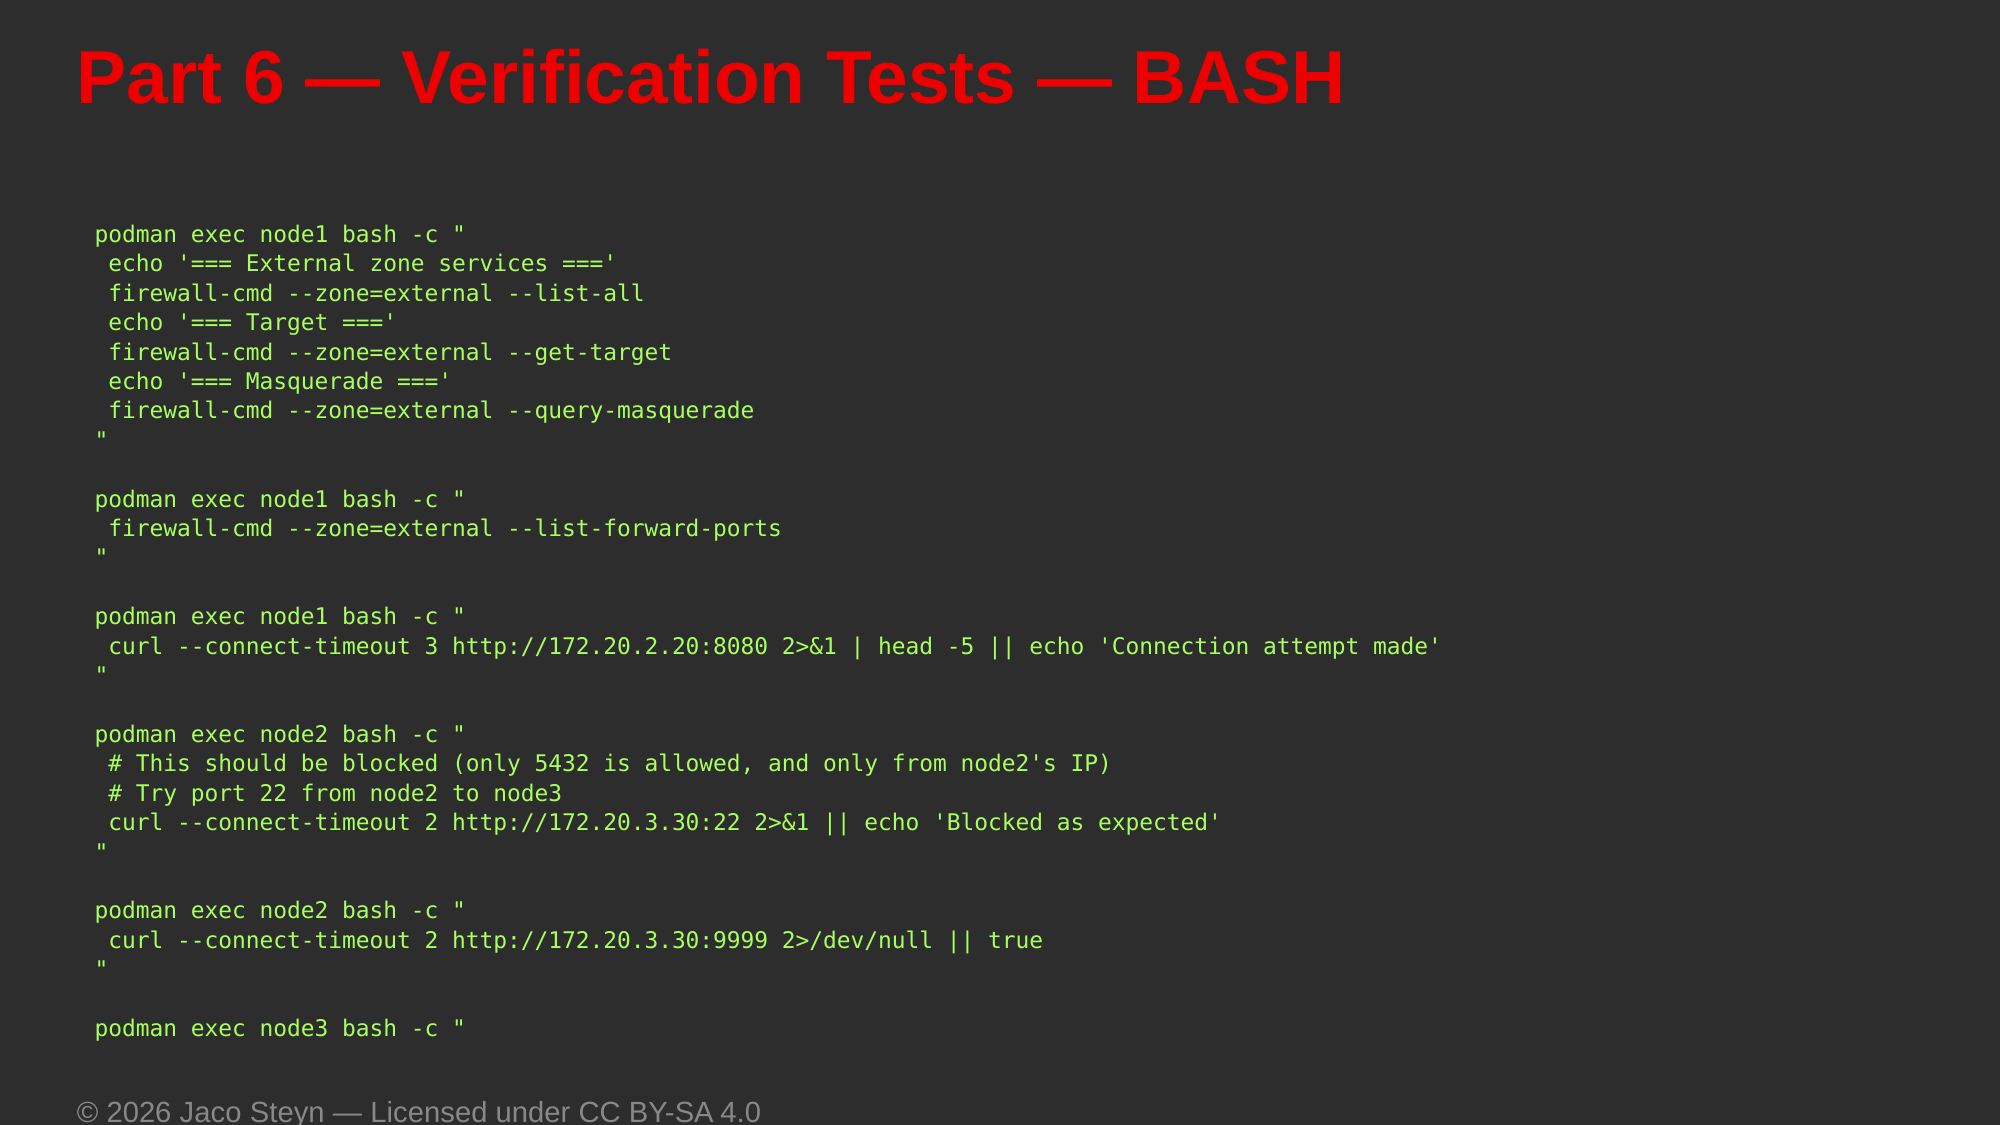

Part 6 — Verification Tests — BASH
podman exec node1 bash -c "
 echo '=== External zone services ==='
 firewall-cmd --zone=external --list-all
 echo '=== Target ==='
 firewall-cmd --zone=external --get-target
 echo '=== Masquerade ==='
 firewall-cmd --zone=external --query-masquerade
"
podman exec node1 bash -c "
 firewall-cmd --zone=external --list-forward-ports
"
podman exec node1 bash -c "
 curl --connect-timeout 3 http://172.20.2.20:8080 2>&1 | head -5 || echo 'Connection attempt made'
"
podman exec node2 bash -c "
 # This should be blocked (only 5432 is allowed, and only from node2's IP)
 # Try port 22 from node2 to node3
 curl --connect-timeout 2 http://172.20.3.30:22 2>&1 || echo 'Blocked as expected'
"
podman exec node2 bash -c "
 curl --connect-timeout 2 http://172.20.3.30:9999 2>/dev/null || true
"
podman exec node3 bash -c "
© 2026 Jaco Steyn — Licensed under CC BY-SA 4.0